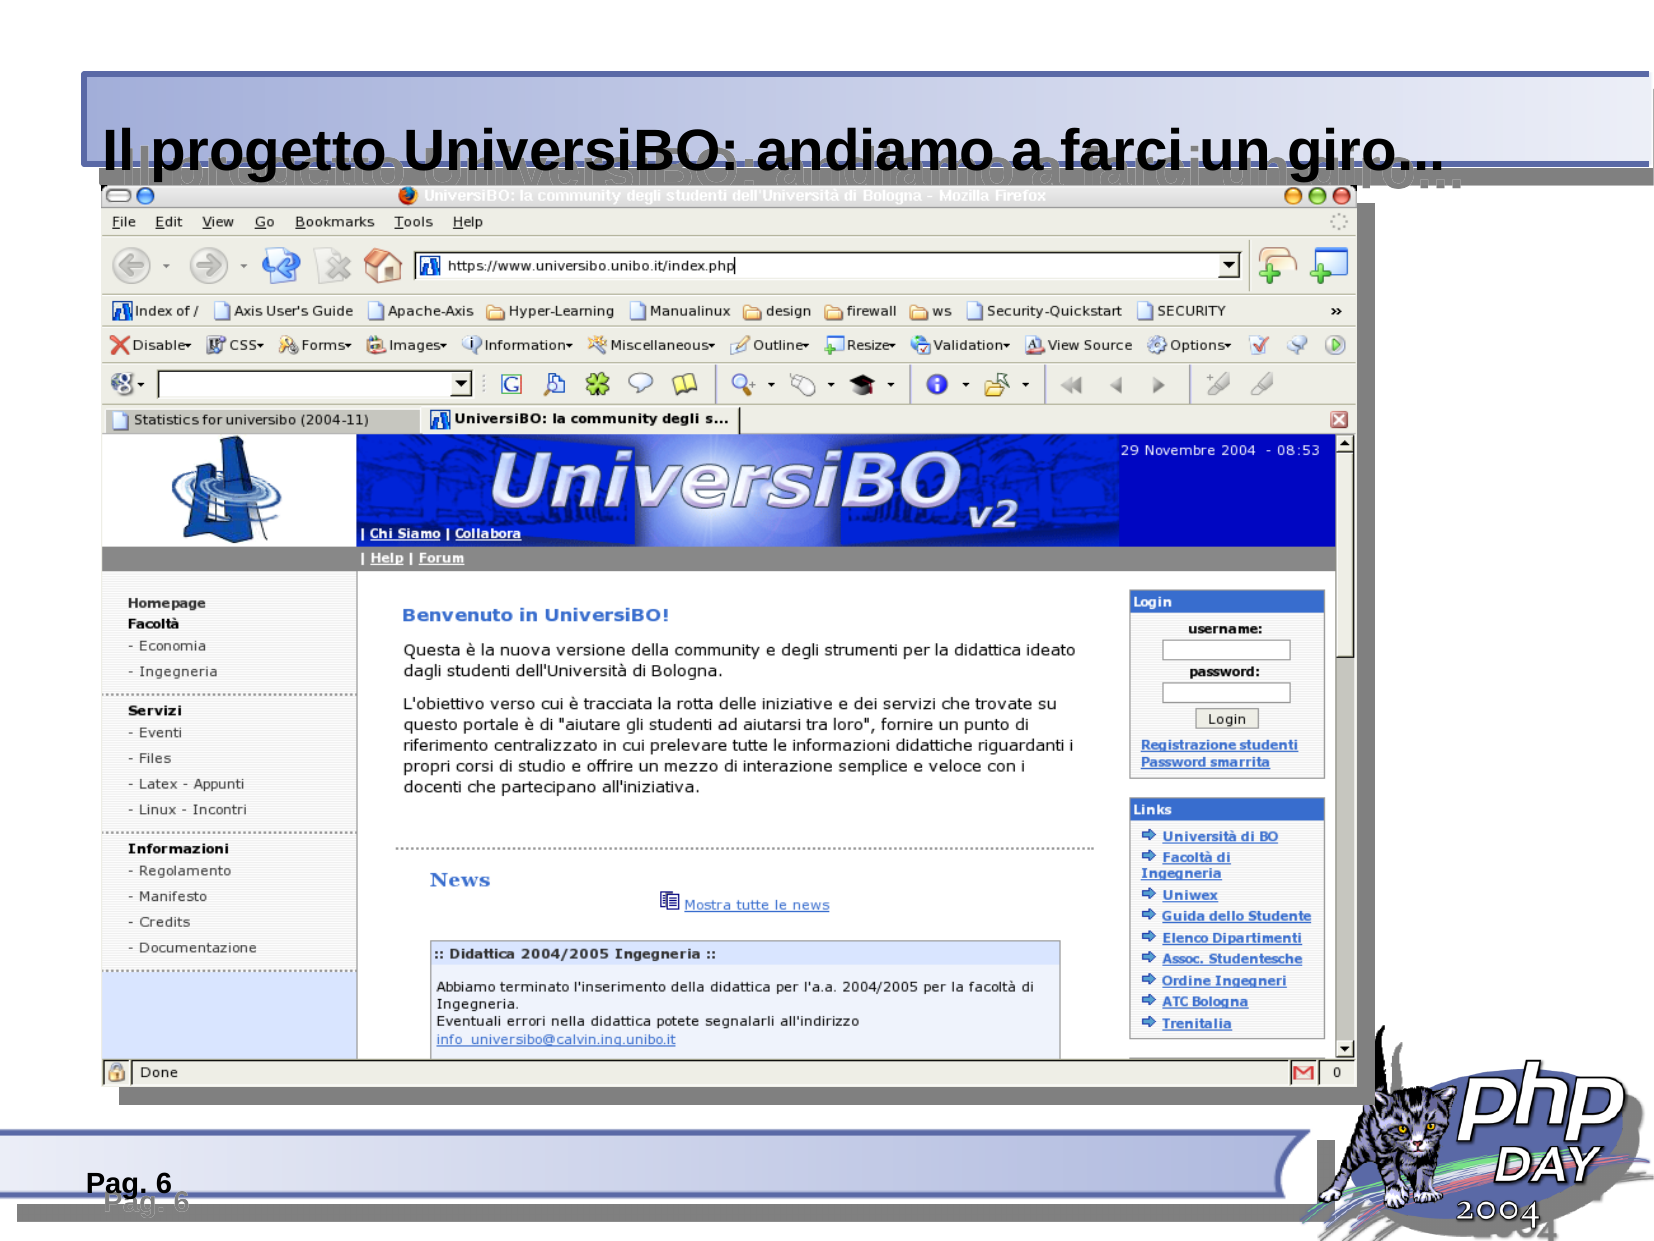

Il progetto UniversiBO: andiamo a farci un giro...